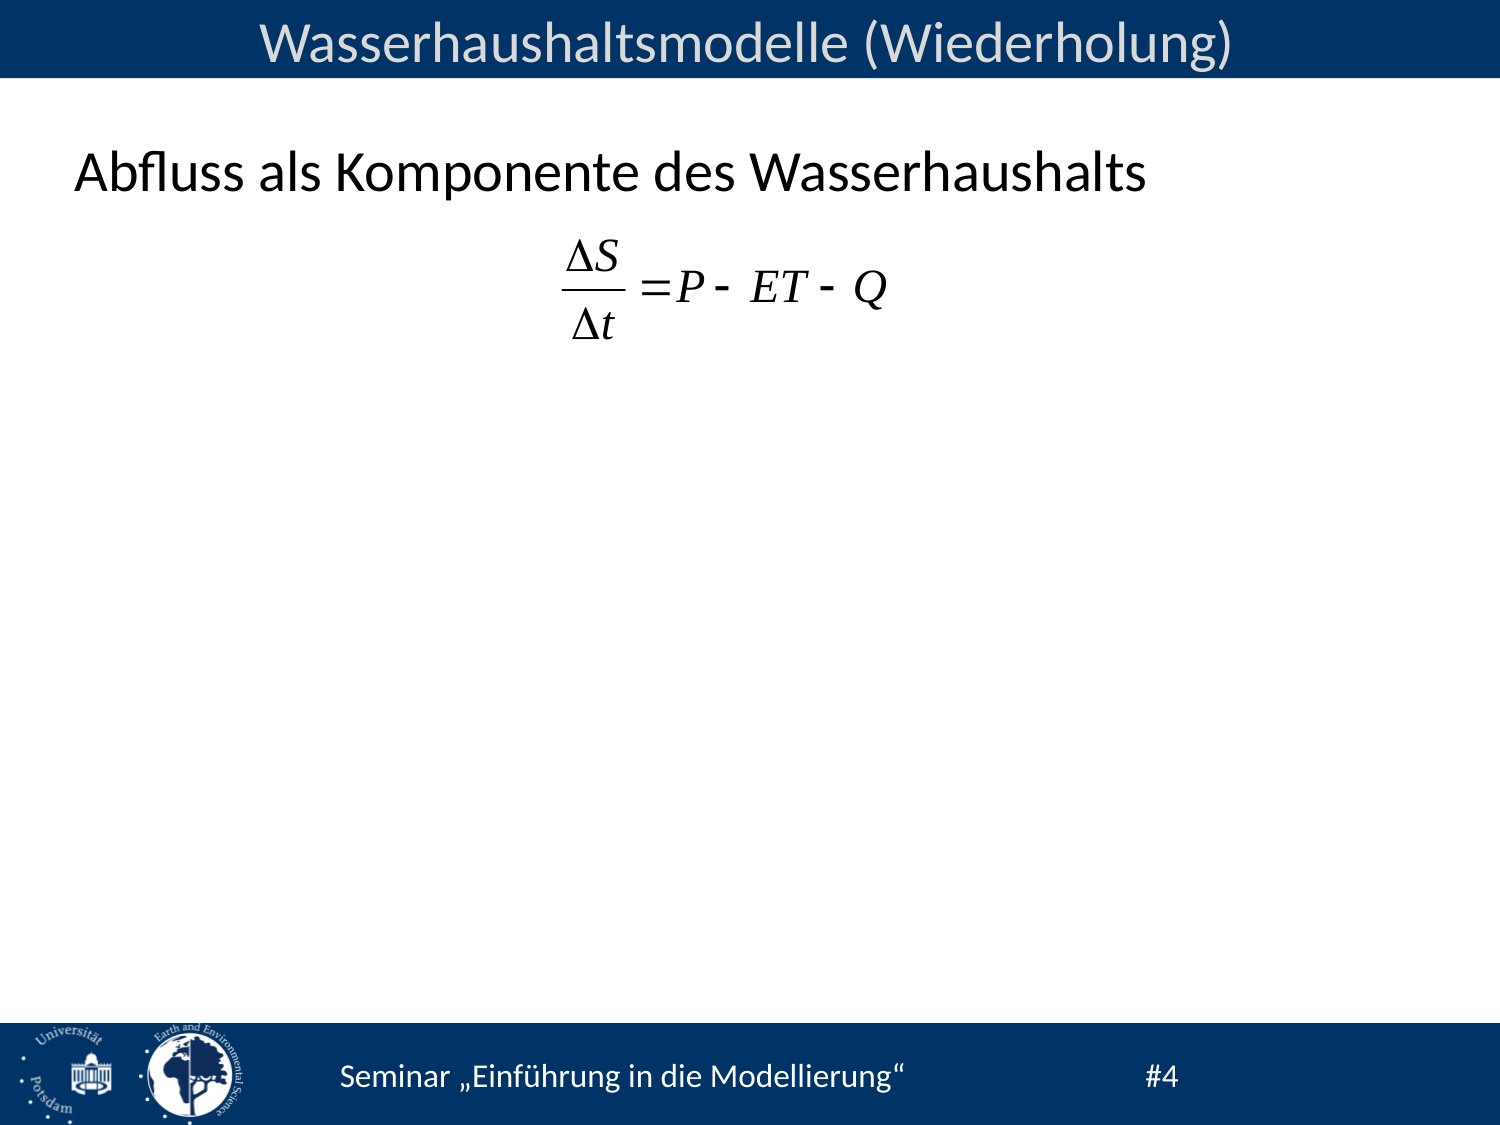

Wasserhaushaltsmodelle (Wiederholung)
Abfluss als Komponente des Wasserhaushalts